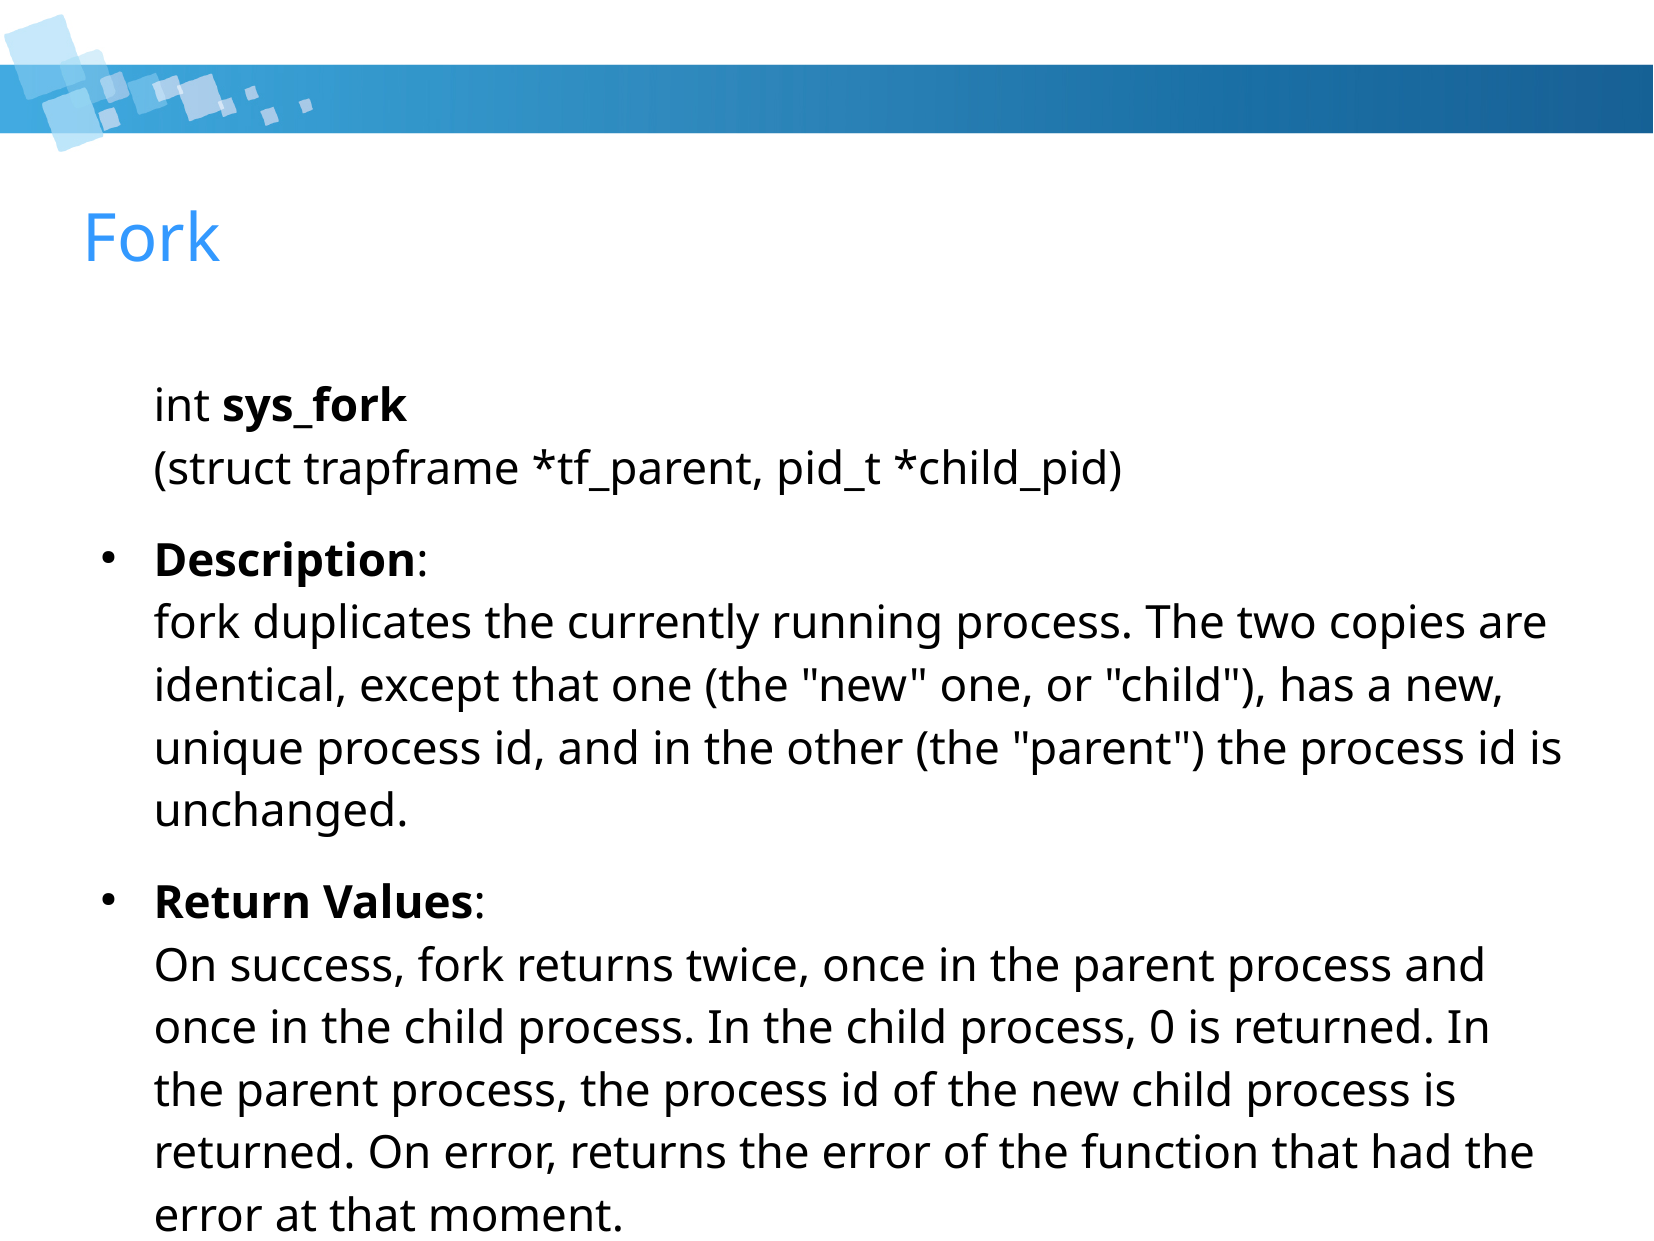

# Fork
int sys_fork
(struct trapframe *tf_parent, pid_t *child_pid)
Description:
fork duplicates the currently running process. The two copies are identical, except that one (the "new" one, or "child"), has a new, unique process id, and in the other (the "parent") the process id is unchanged.
Return Values:
On success, fork returns twice, once in the parent process and once in the child process. In the child process, 0 is returned. In the parent process, the process id of the new child process is returned. On error, returns the error of the function that had the error at that moment.